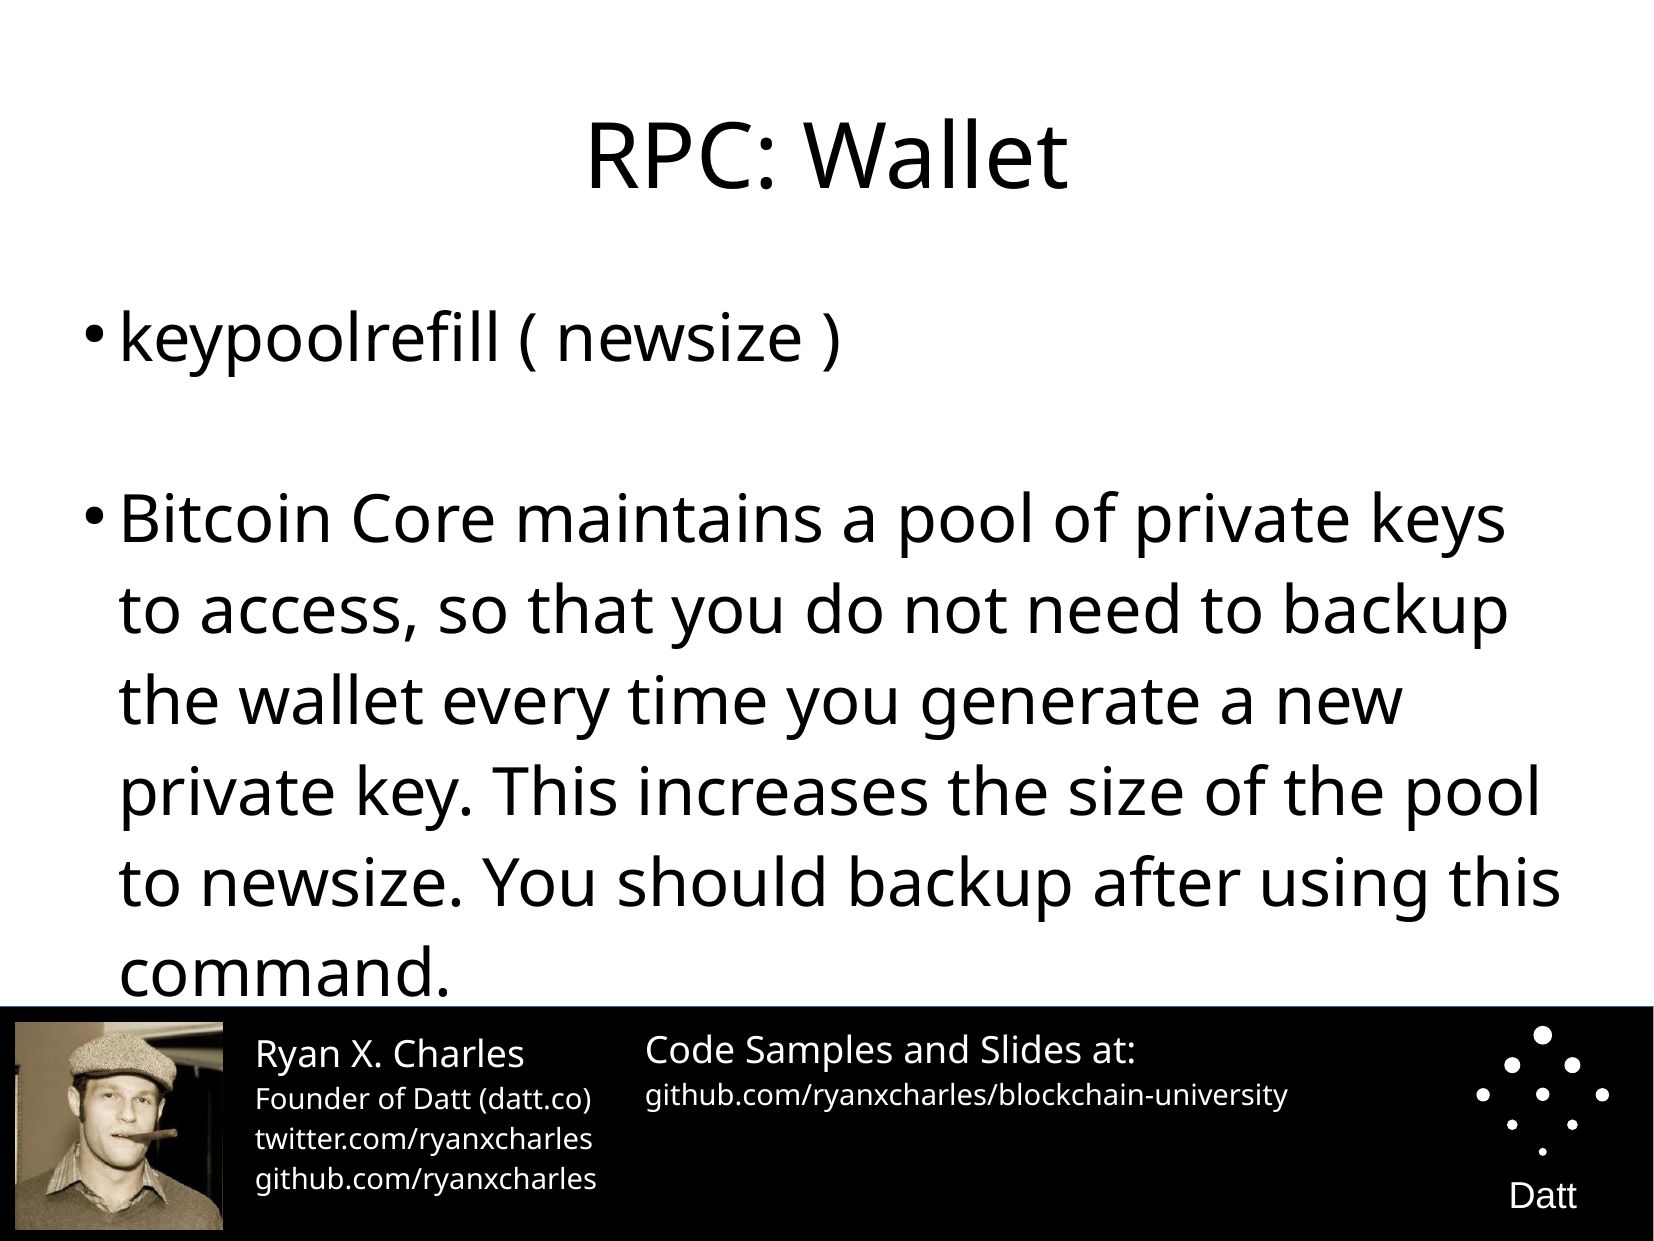

# RPC: Wallet
keypoolrefill ( newsize )
Bitcoin Core maintains a pool of private keys to access, so that you do not need to backup the wallet every time you generate a new private key. This increases the size of the pool to newsize. You should backup after using this command.
Code Samples and Slides at:
github.com/ryanxcharles/blockchain-university
Ryan X. Charles
Founder of Datt (datt.co)
twitter.com/ryanxcharles
github.com/ryanxcharles
Datt